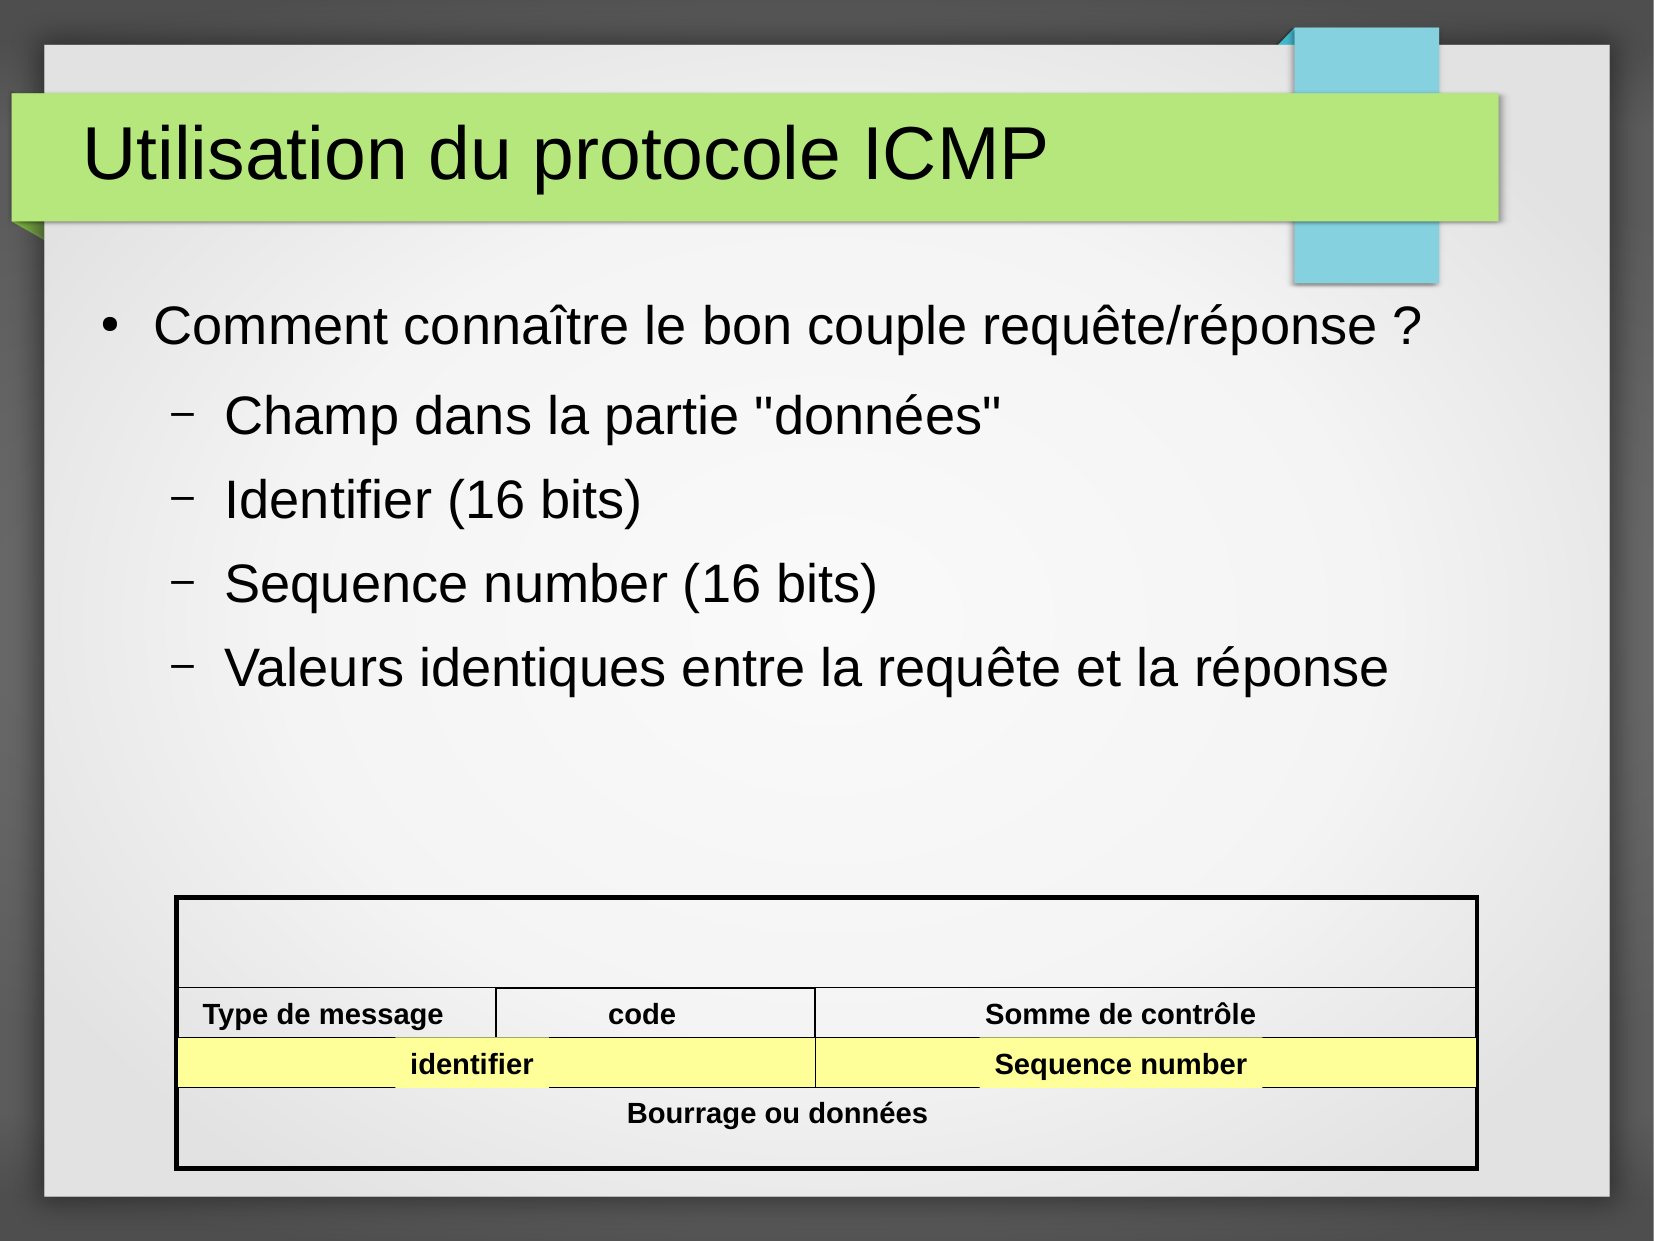

# Utilisation du protocole ICMP
Comment connaître le bon couple requête/réponse ?
Champ dans la partie "données"
Identifier (16 bits)
Sequence number (16 bits)
Valeurs identiques entre la requête et la réponse
Type de message
Somme de contrôle
code
Sequence number
identifier
Bourrage ou données